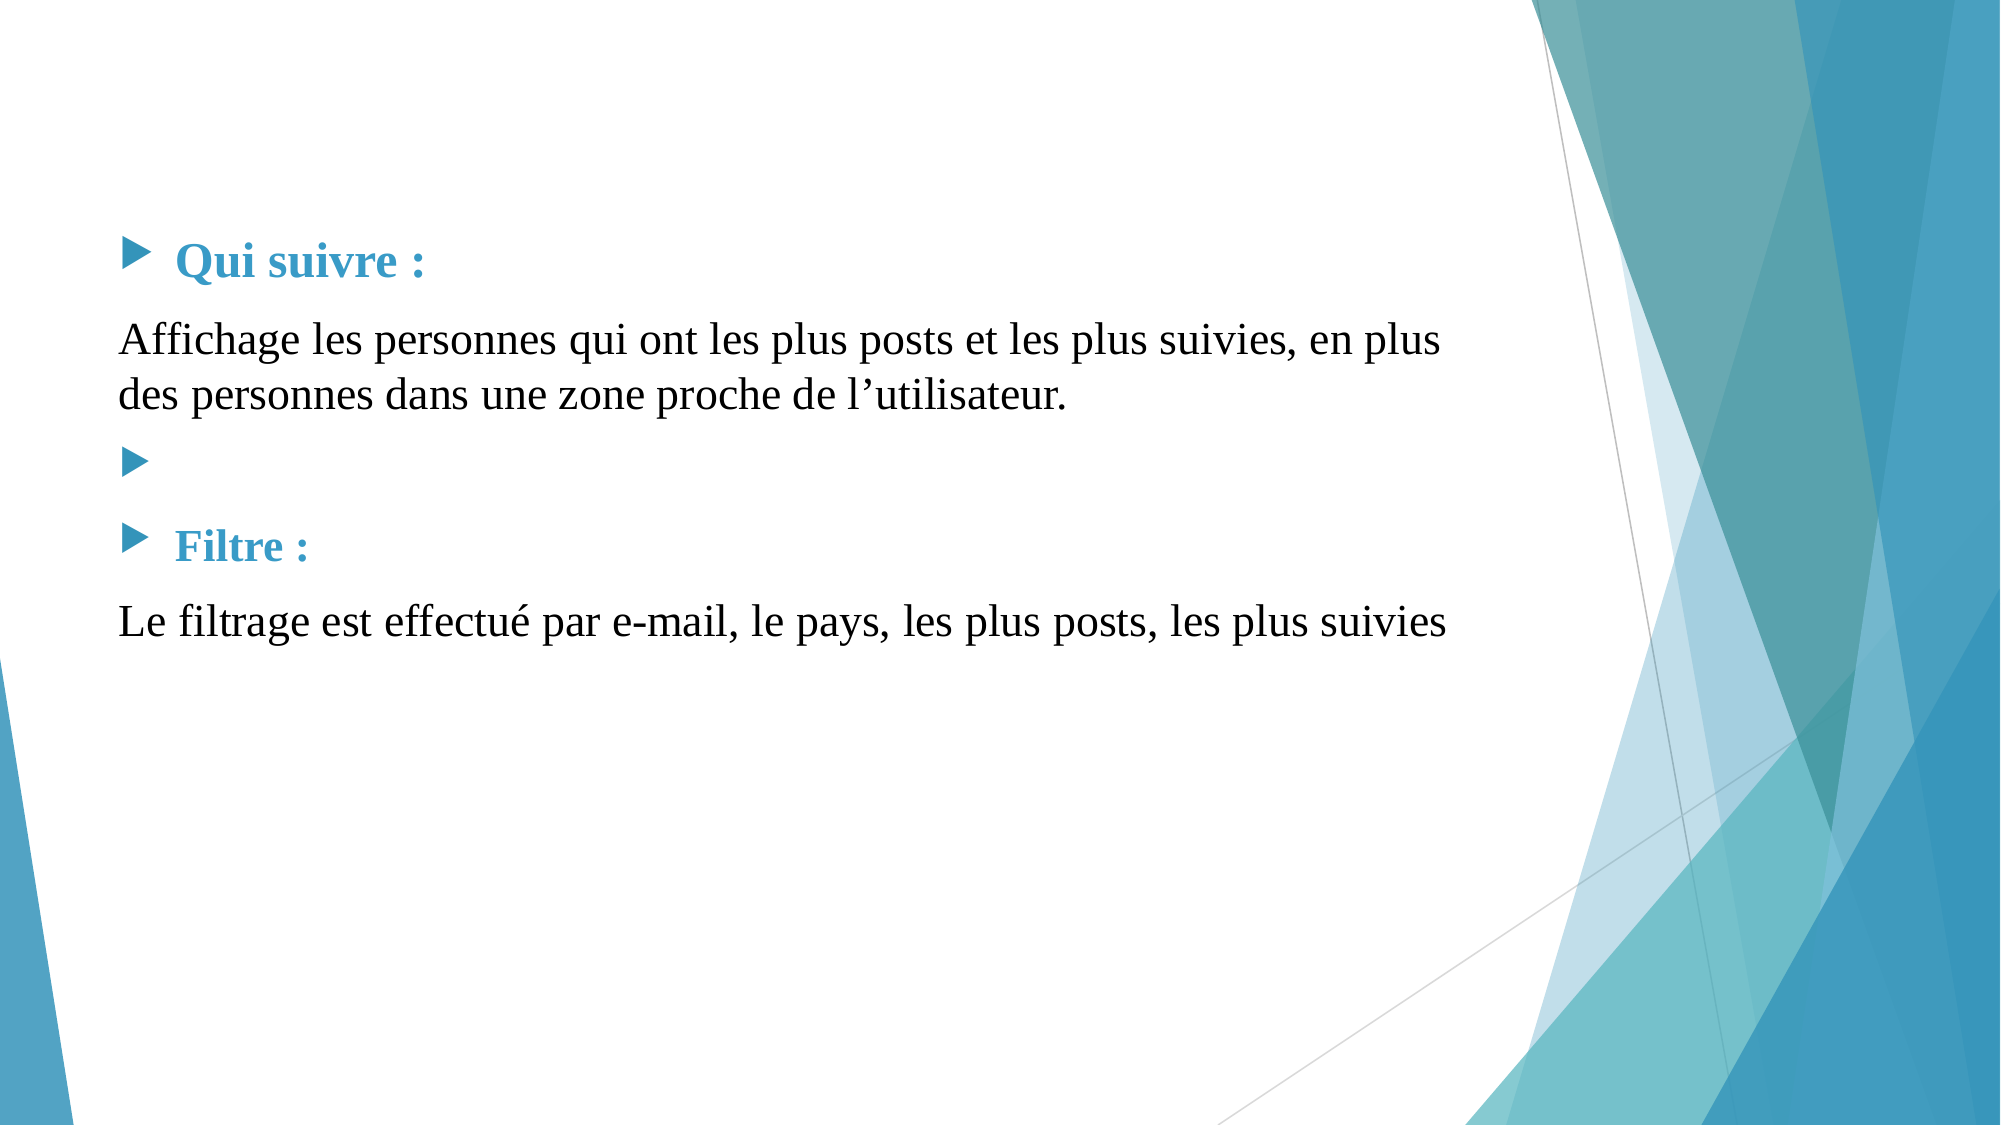

# Qui suivre :
Affichage les personnes qui ont les plus posts et les plus suivies, en plus des personnes dans une zone proche de l’utilisateur.
Filtre :
Le filtrage est effectué par e-mail, le pays, les plus posts, les plus suivies